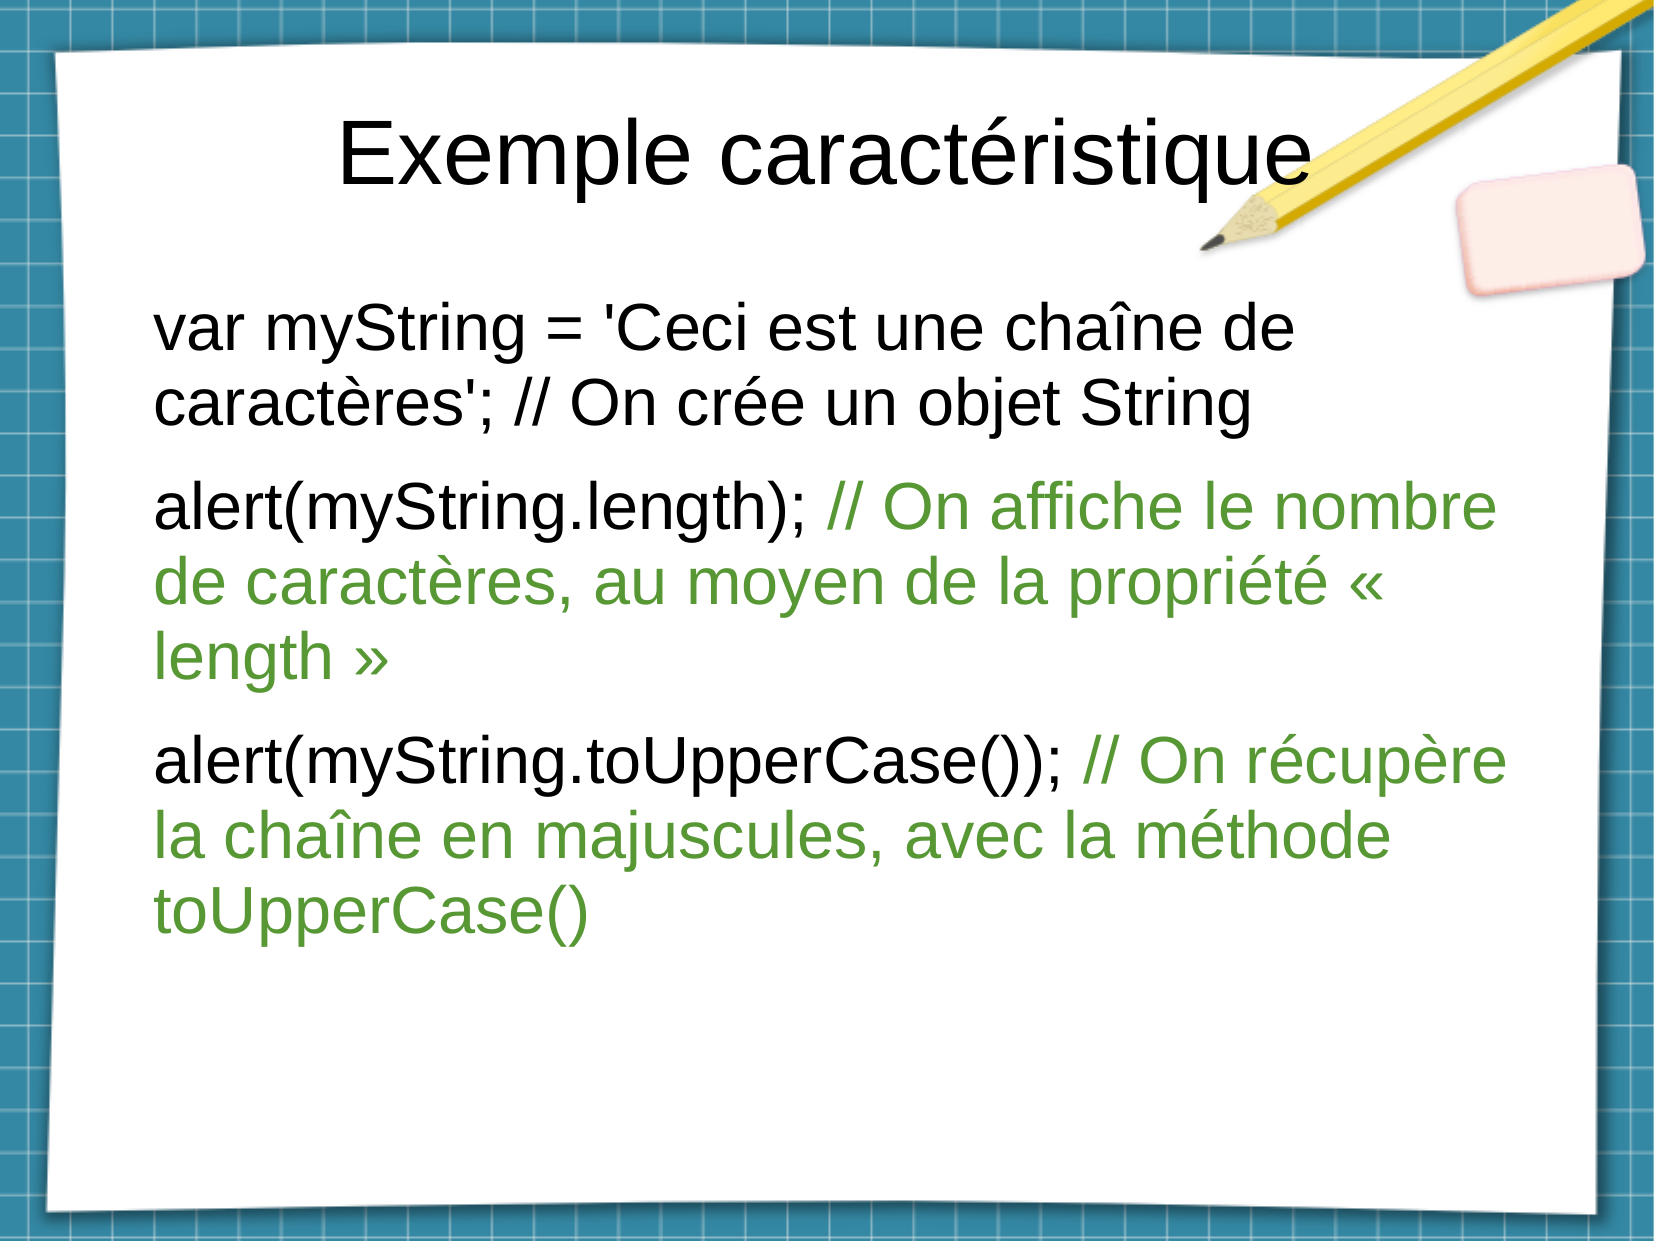

# Exemple caractéristique
var myString = 'Ceci est une chaîne de caractères'; // On crée un objet String
alert(myString.length); // On affiche le nombre de caractères, au moyen de la propriété « length »
alert(myString.toUpperCase()); // On récupère la chaîne en majuscules, avec la méthode toUpperCase()